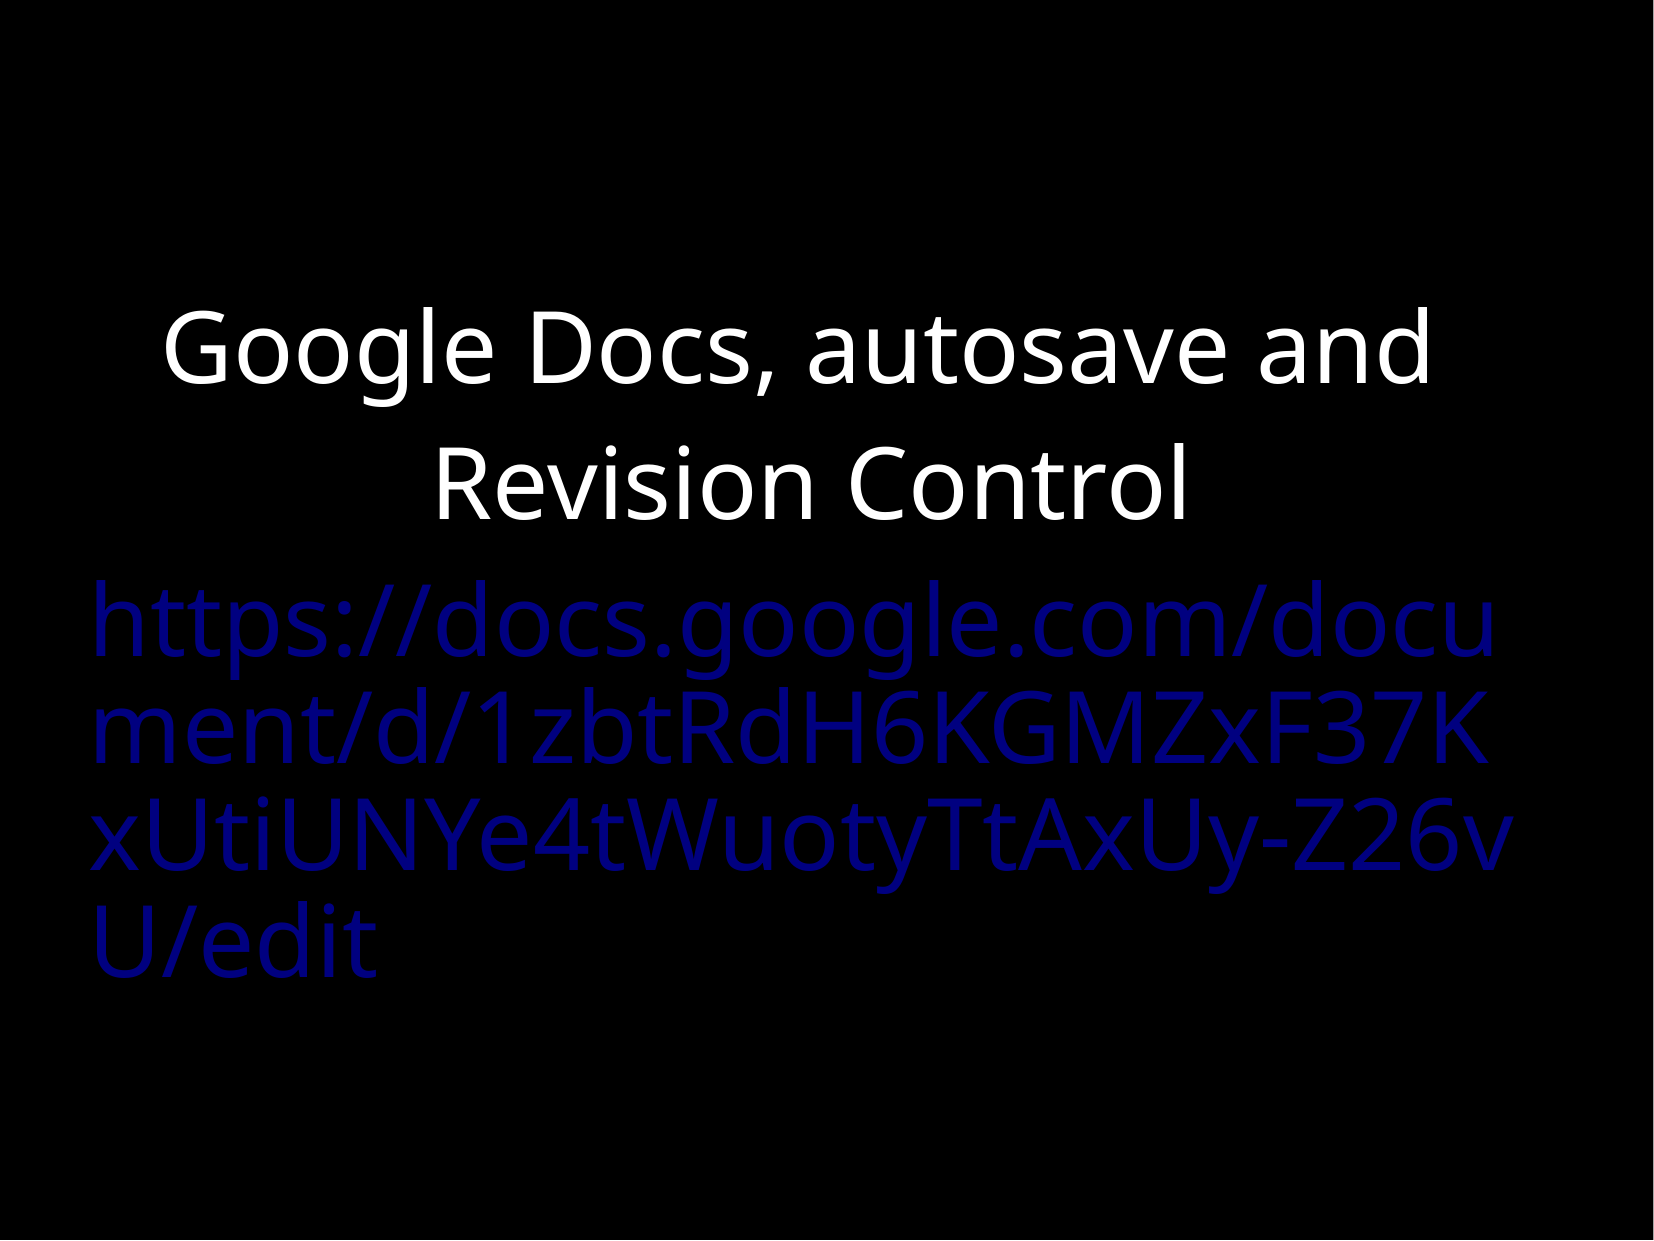

# Google Docs, autosave and Revision Control
https://docs.google.com/document/d/1zbtRdH6KGMZxF37KxUtiUNYe4tWuotyTtAxUy-Z26vU/edit